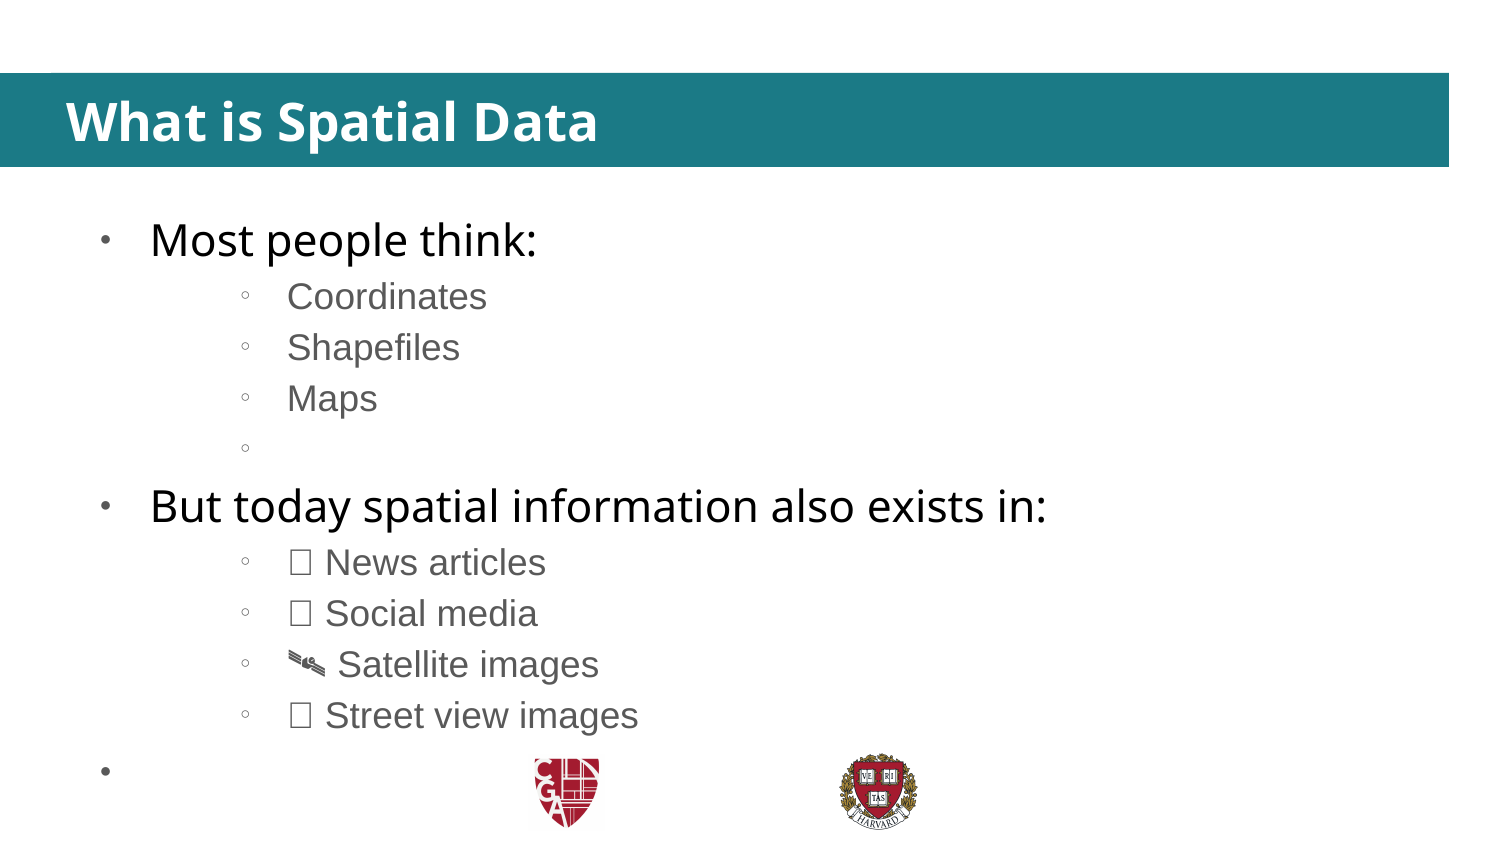

# What is Spatial Data
Most people think:
Coordinates
Shapefiles
Maps
But today spatial information also exists in:
📰 News articles
📱 Social media
🛰 Satellite images
🚗 Street view images